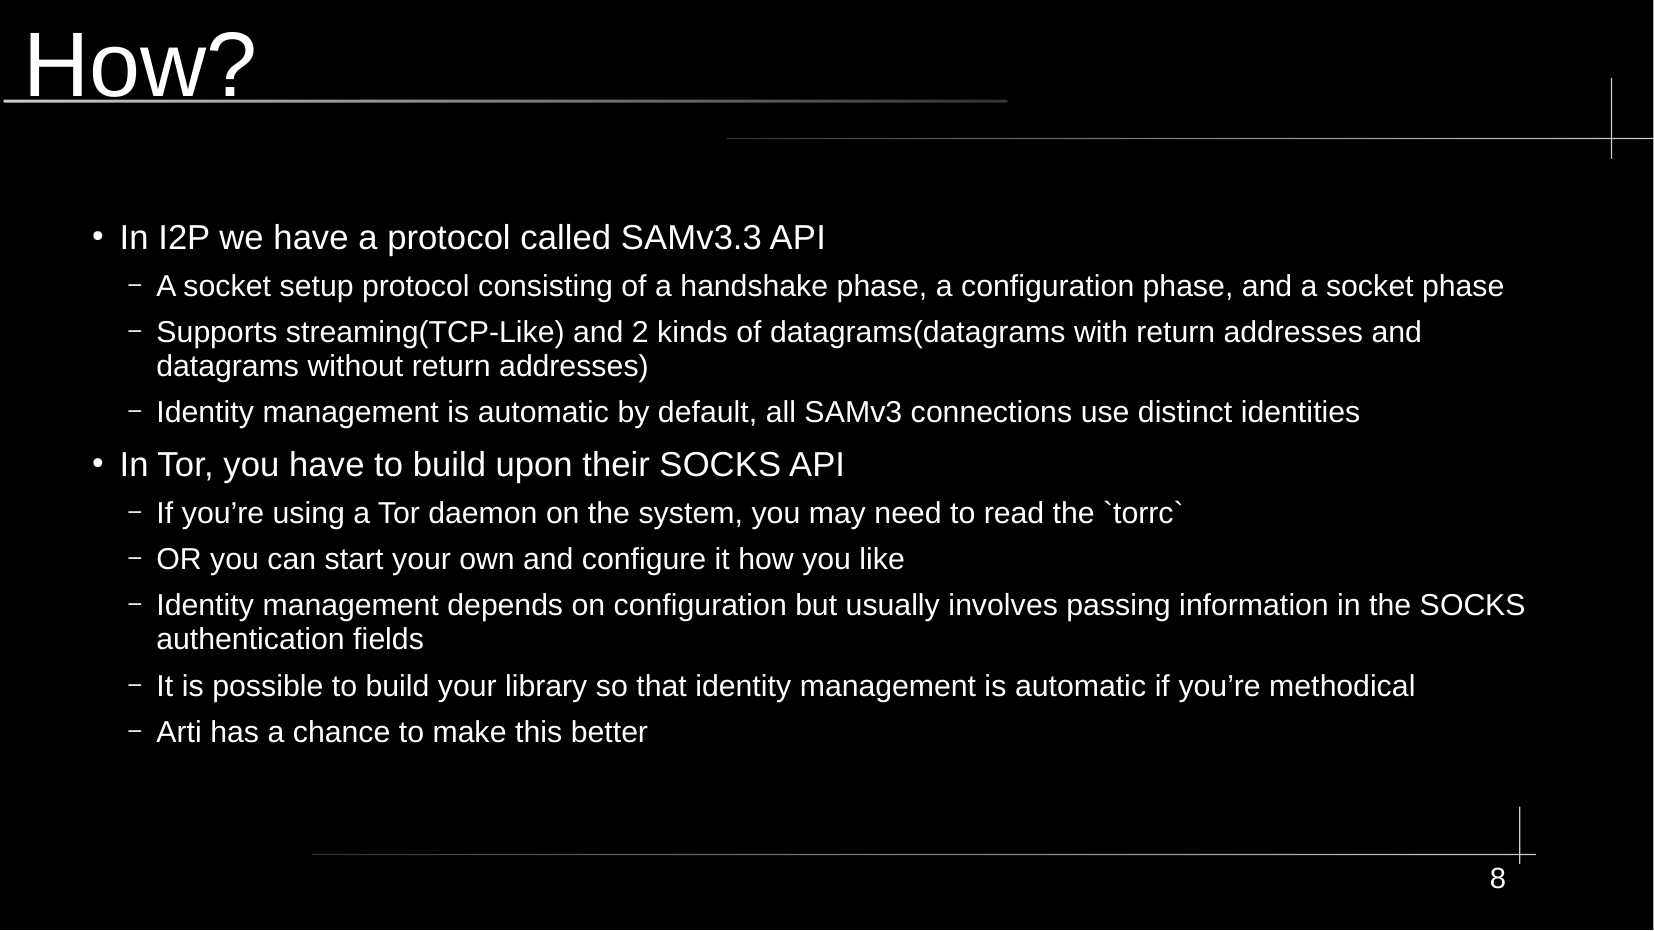

# How?
In I2P we have a protocol called SAMv3.3 API
A socket setup protocol consisting of a handshake phase, a configuration phase, and a socket phase
Supports streaming(TCP-Like) and 2 kinds of datagrams(datagrams with return addresses and datagrams without return addresses)
Identity management is automatic by default, all SAMv3 connections use distinct identities
In Tor, you have to build upon their SOCKS API
If you’re using a Tor daemon on the system, you may need to read the `torrc`
OR you can start your own and configure it how you like
Identity management depends on configuration but usually involves passing information in the SOCKS authentication fields
It is possible to build your library so that identity management is automatic if you’re methodical
Arti has a chance to make this better
8